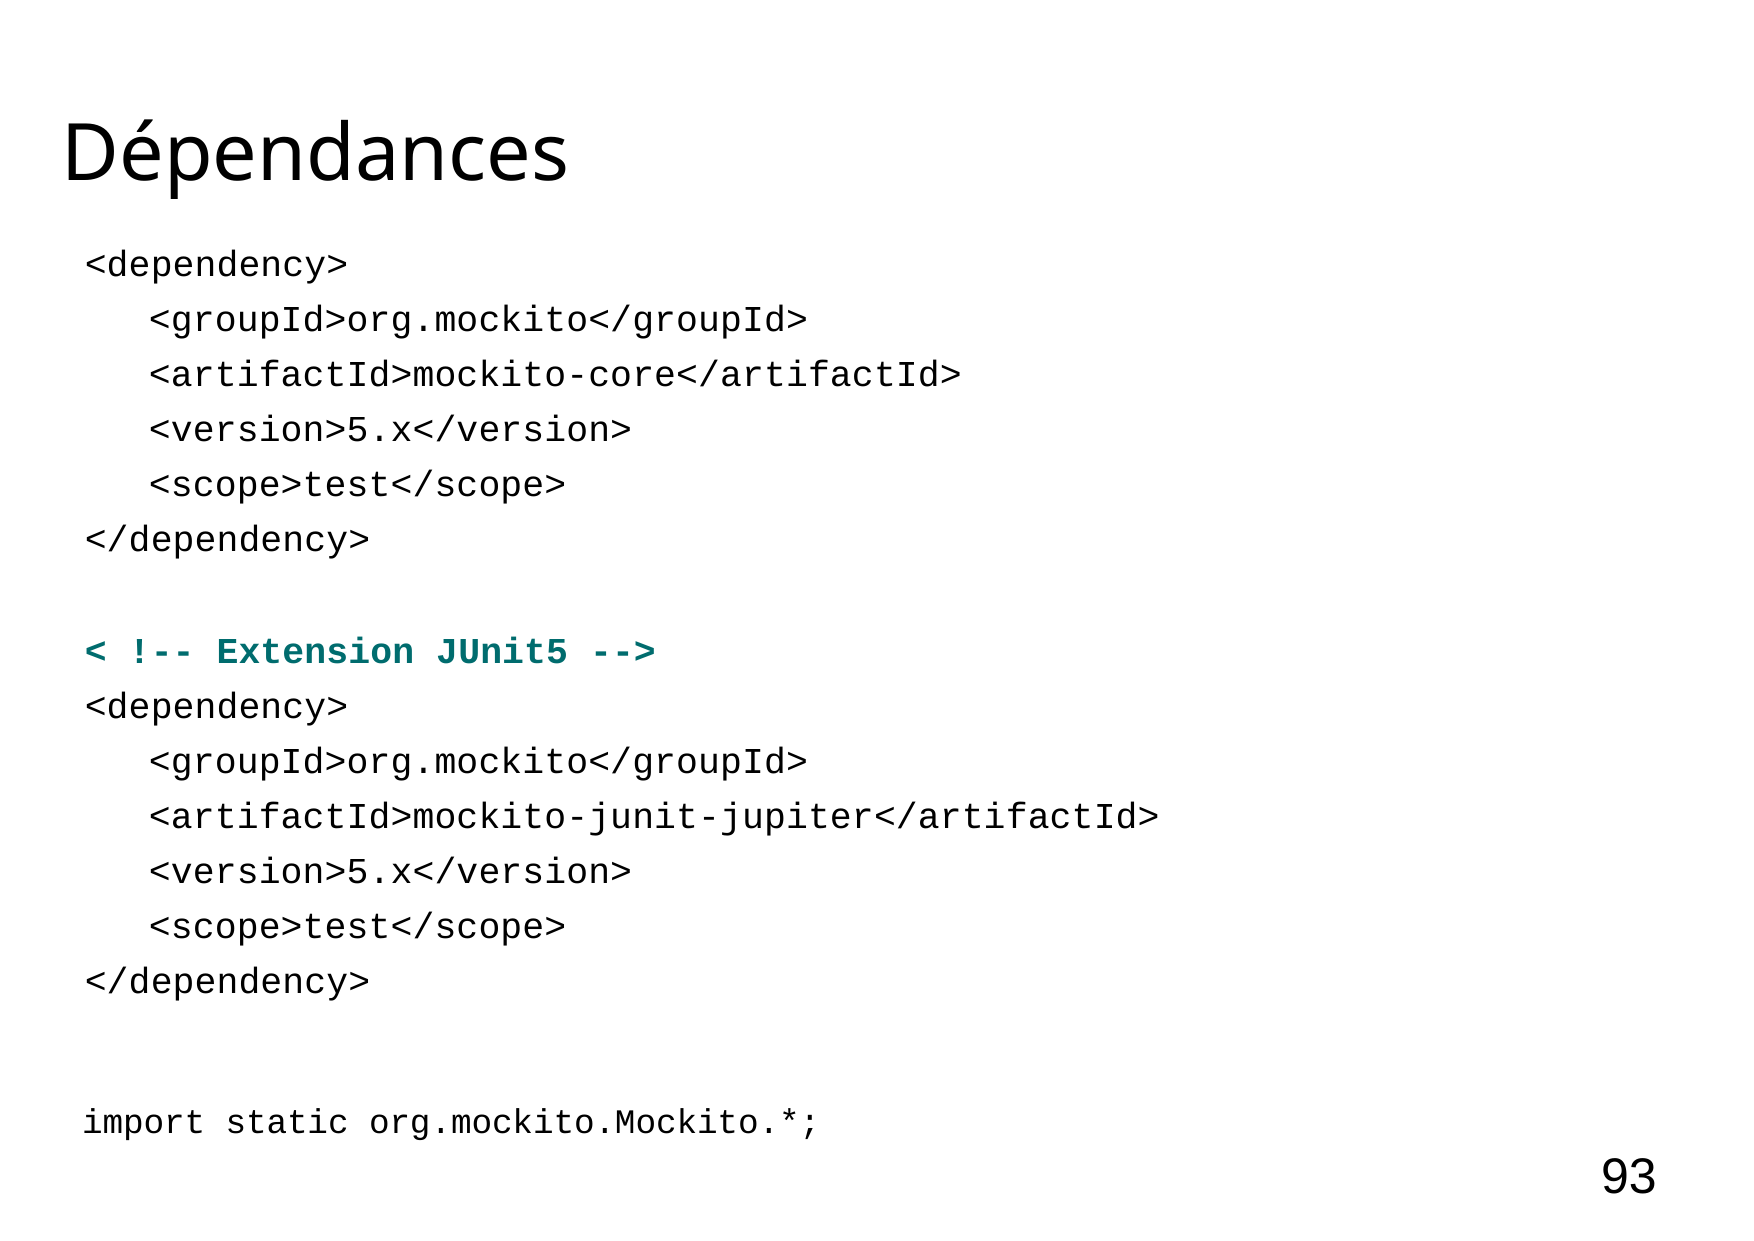

# Dépendances
<dependency>
<groupId>org.mockito</groupId>
<artifactId>mockito-core</artifactId>
<version>5.x</version>
<scope>test</scope>
</dependency>
< !-- Extension JUnit5 -->
<dependency>
<groupId>org.mockito</groupId>
<artifactId>mockito-junit-jupiter</artifactId>
<version>5.x</version>
<scope>test</scope>
</dependency>
import static org.mockito.Mockito.*;
93